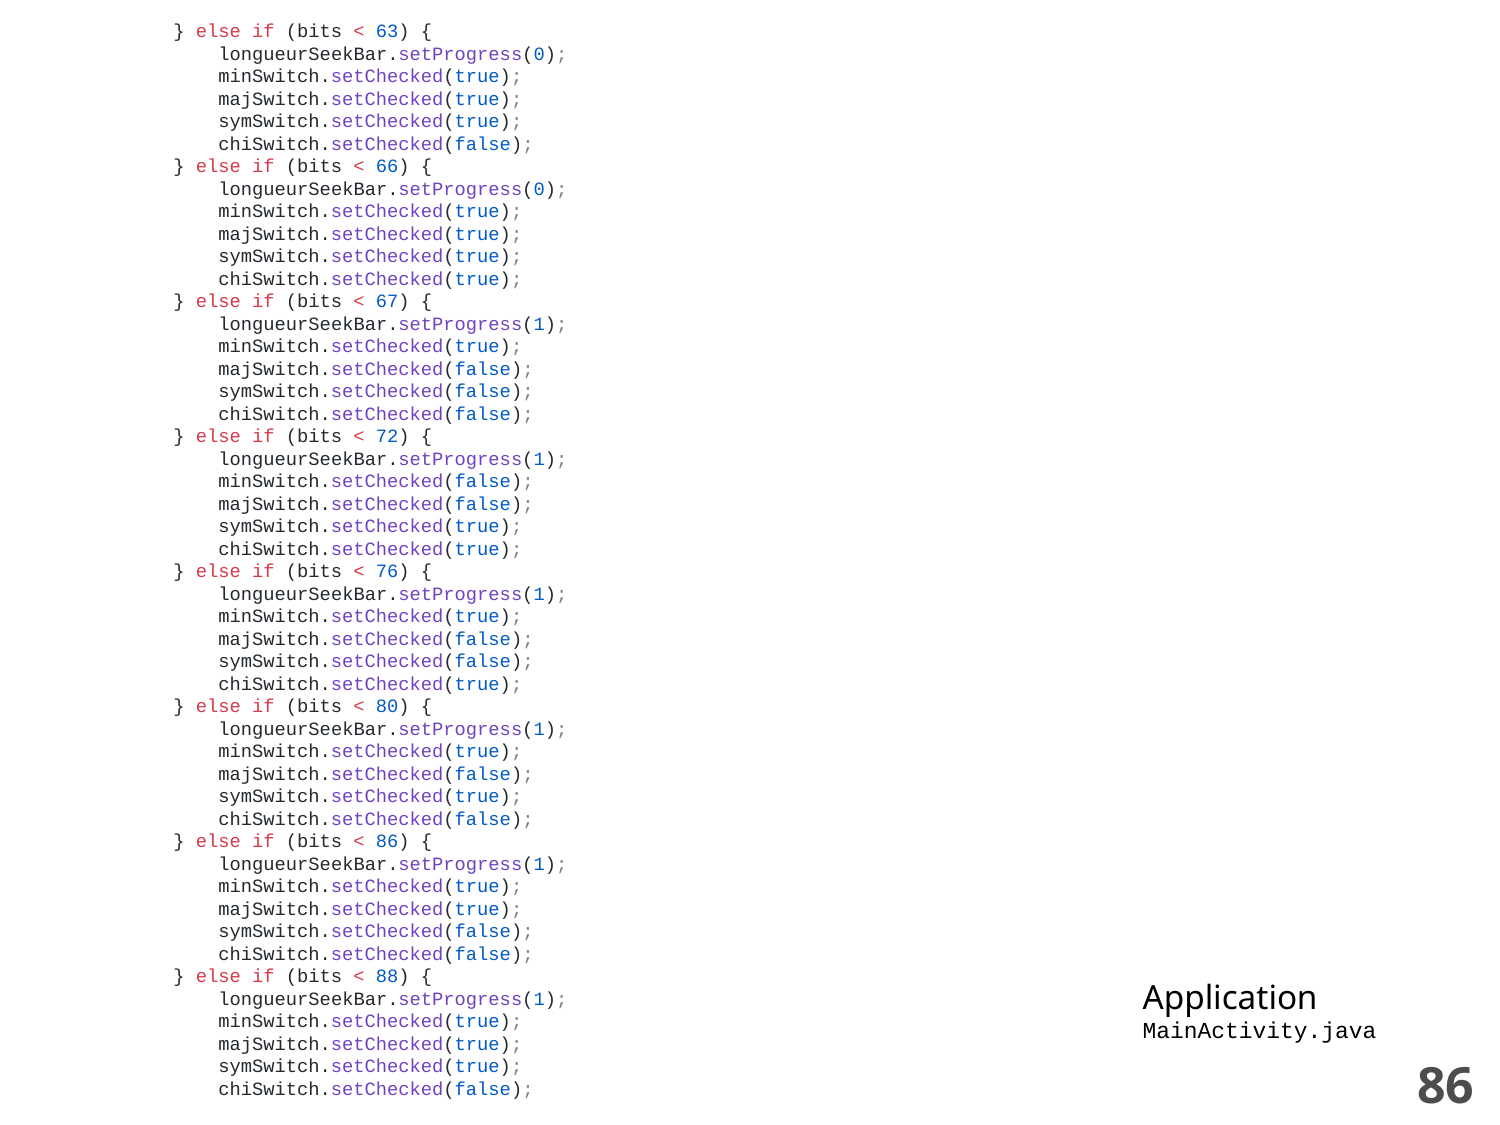

} else if (bits < 63) {
 longueurSeekBar.setProgress(0);
 minSwitch.setChecked(true);
 majSwitch.setChecked(true);
 symSwitch.setChecked(true);
 chiSwitch.setChecked(false);
 } else if (bits < 66) {
 longueurSeekBar.setProgress(0);
 minSwitch.setChecked(true);
 majSwitch.setChecked(true);
 symSwitch.setChecked(true);
 chiSwitch.setChecked(true);
 } else if (bits < 67) {
 longueurSeekBar.setProgress(1);
 minSwitch.setChecked(true);
 majSwitch.setChecked(false);
 symSwitch.setChecked(false);
 chiSwitch.setChecked(false);
 } else if (bits < 72) {
 longueurSeekBar.setProgress(1);
 minSwitch.setChecked(false);
 majSwitch.setChecked(false);
 symSwitch.setChecked(true);
 chiSwitch.setChecked(true);
 } else if (bits < 76) {
 longueurSeekBar.setProgress(1);
 minSwitch.setChecked(true);
 majSwitch.setChecked(false);
 symSwitch.setChecked(false);
 chiSwitch.setChecked(true);
 } else if (bits < 80) {
 longueurSeekBar.setProgress(1);
 minSwitch.setChecked(true);
 majSwitch.setChecked(false);
 symSwitch.setChecked(true);
 chiSwitch.setChecked(false);
 } else if (bits < 86) {
 longueurSeekBar.setProgress(1);
 minSwitch.setChecked(true);
 majSwitch.setChecked(true);
 symSwitch.setChecked(false);
 chiSwitch.setChecked(false);
 } else if (bits < 88) {
 longueurSeekBar.setProgress(1);
 minSwitch.setChecked(true);
 majSwitch.setChecked(true);
 symSwitch.setChecked(true);
 chiSwitch.setChecked(false);
Application
MainActivity.java